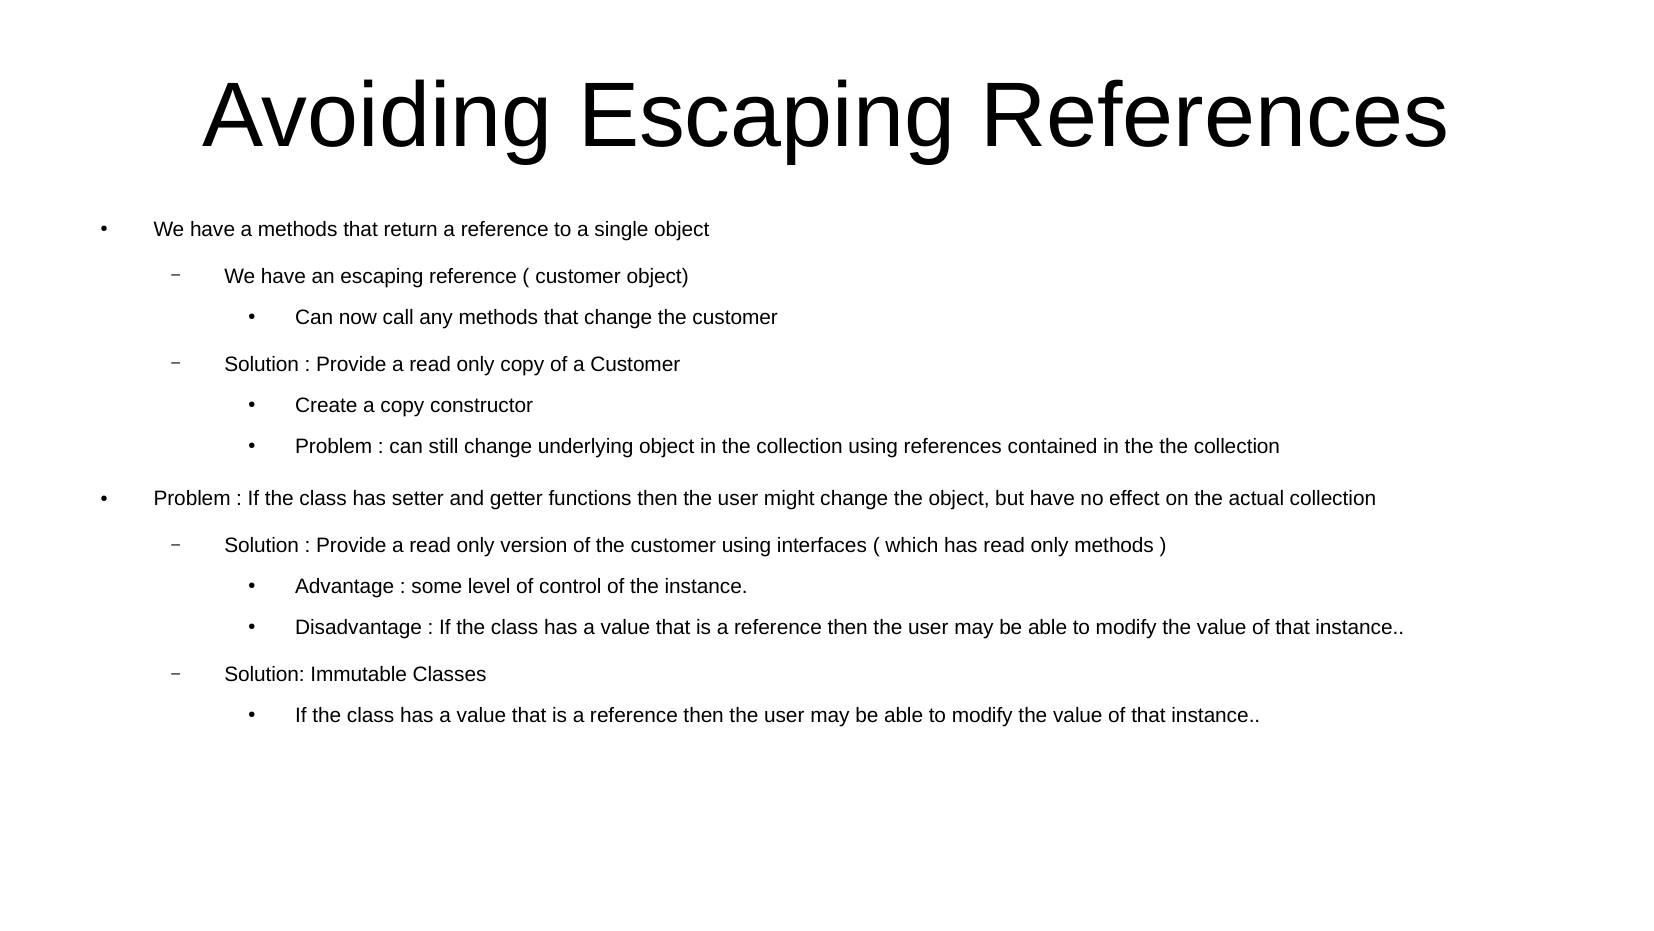

# Avoiding Escaping References
We have a methods that return a reference to a single object
We have an escaping reference ( customer object)
Can now call any methods that change the customer
Solution : Provide a read only copy of a Customer
Create a copy constructor
Problem : can still change underlying object in the collection using references contained in the the collection
Problem : If the class has setter and getter functions then the user might change the object, but have no effect on the actual collection
Solution : Provide a read only version of the customer using interfaces ( which has read only methods )
Advantage : some level of control of the instance.
Disadvantage : If the class has a value that is a reference then the user may be able to modify the value of that instance..
Solution: Immutable Classes
If the class has a value that is a reference then the user may be able to modify the value of that instance..